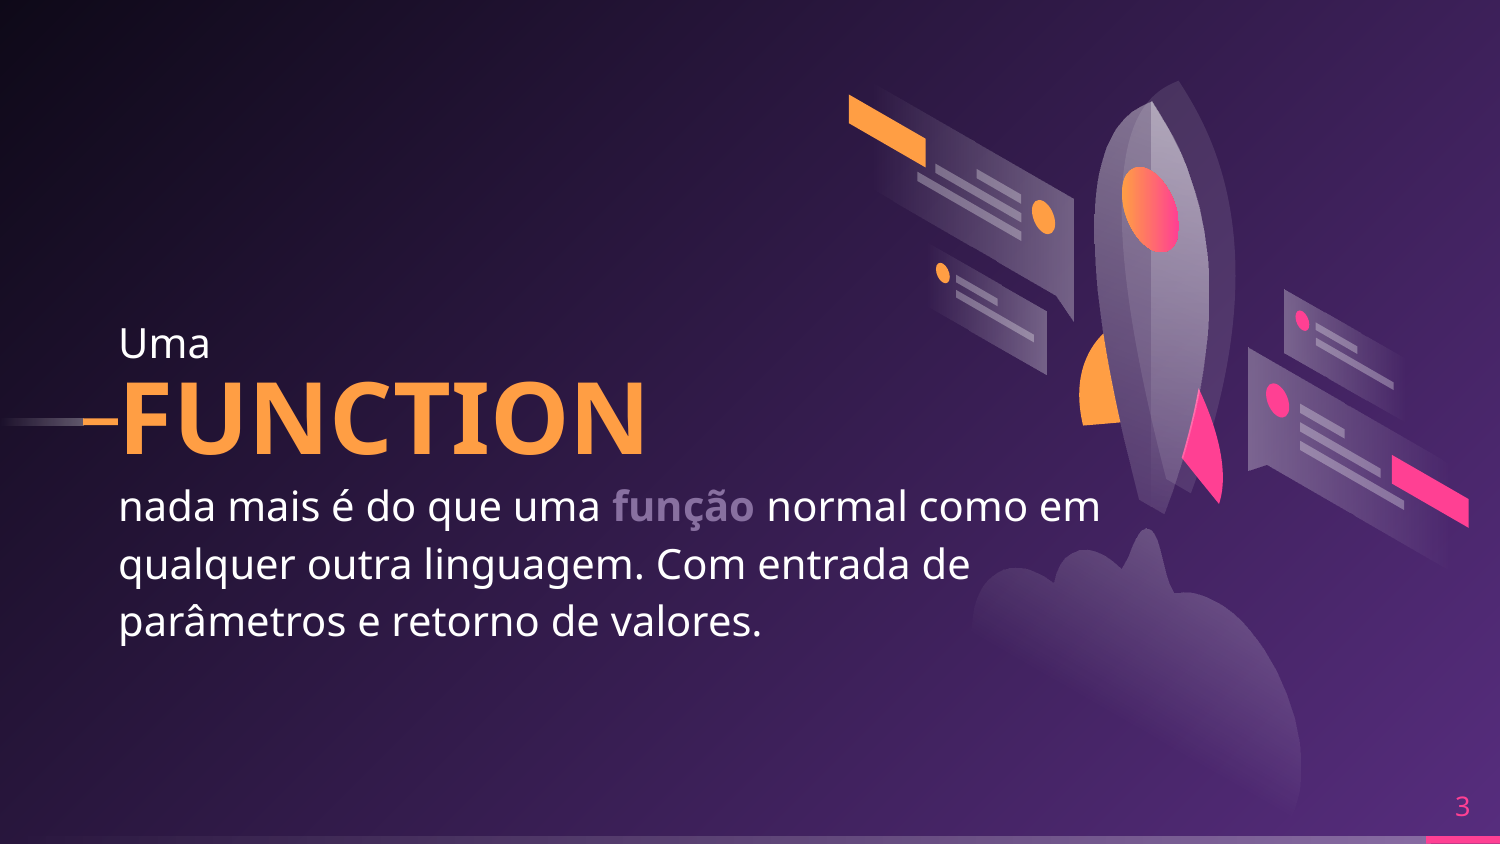

Uma
# FUNCTION
nada mais é do que uma função normal como em qualquer outra linguagem. Com entrada de parâmetros e retorno de valores.